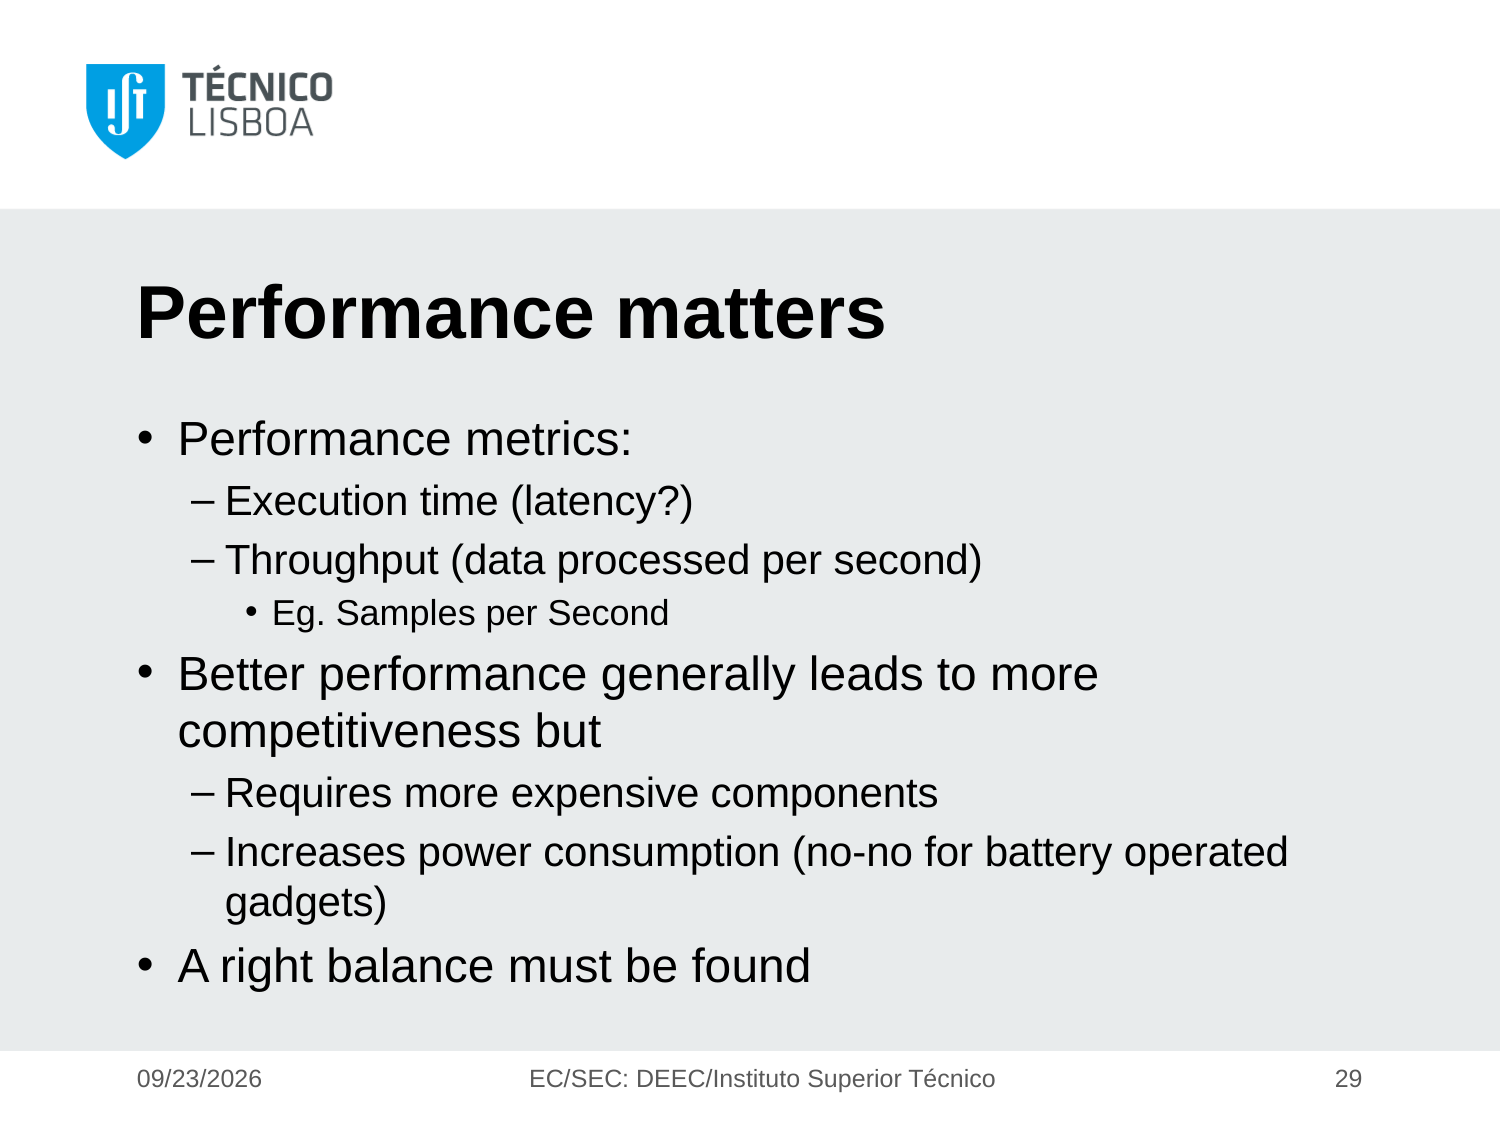

# Performance matters
Performance metrics:
Execution time (latency?)
Throughput (data processed per second)
Eg. Samples per Second
Better performance generally leads to more competitiveness but
Requires more expensive components
Increases power consumption (no-no for battery operated gadgets)
A right balance must be found
EC/SEC: DEEC/Instituto Superior Técnico